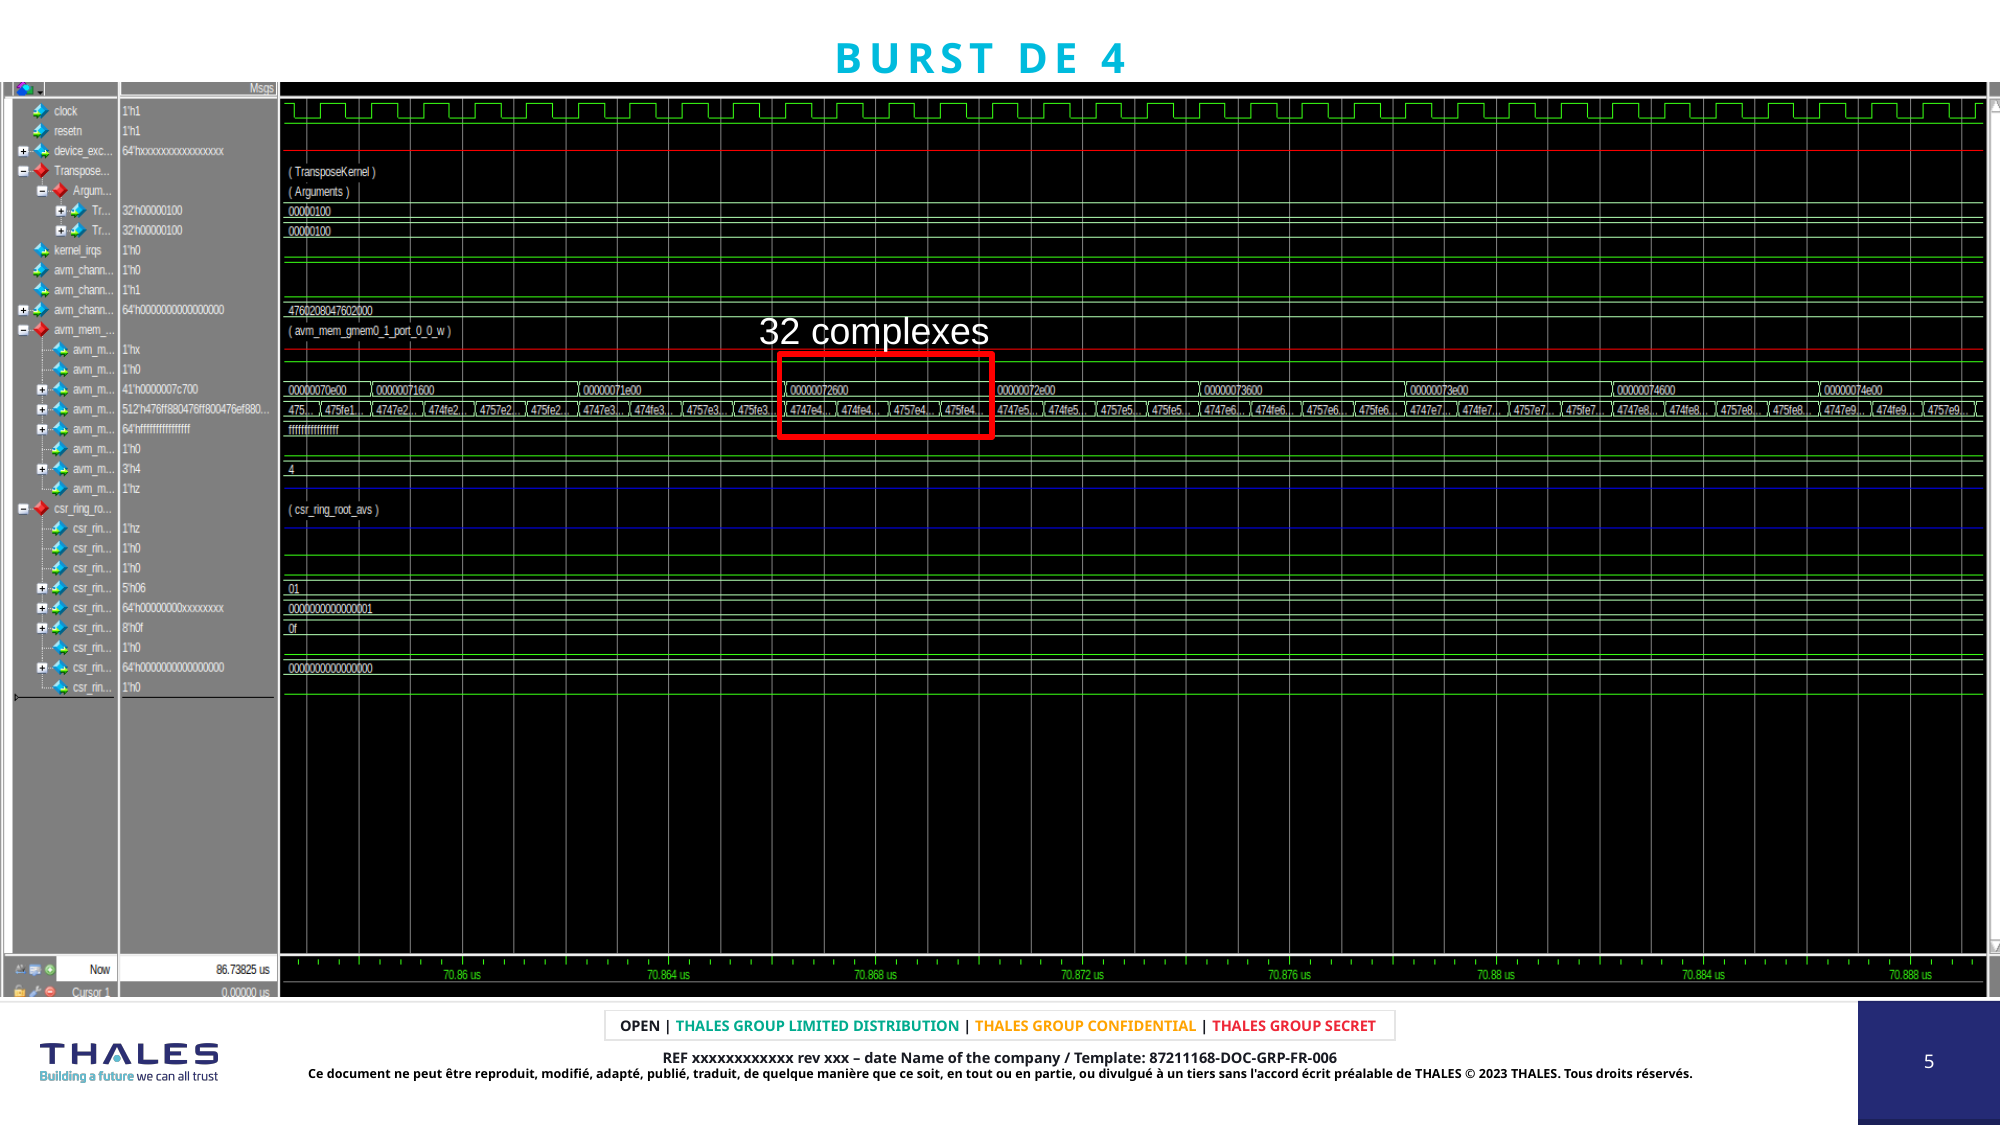

# Burst de 4
32 complexes
Cliquez ici pour modifier le texte